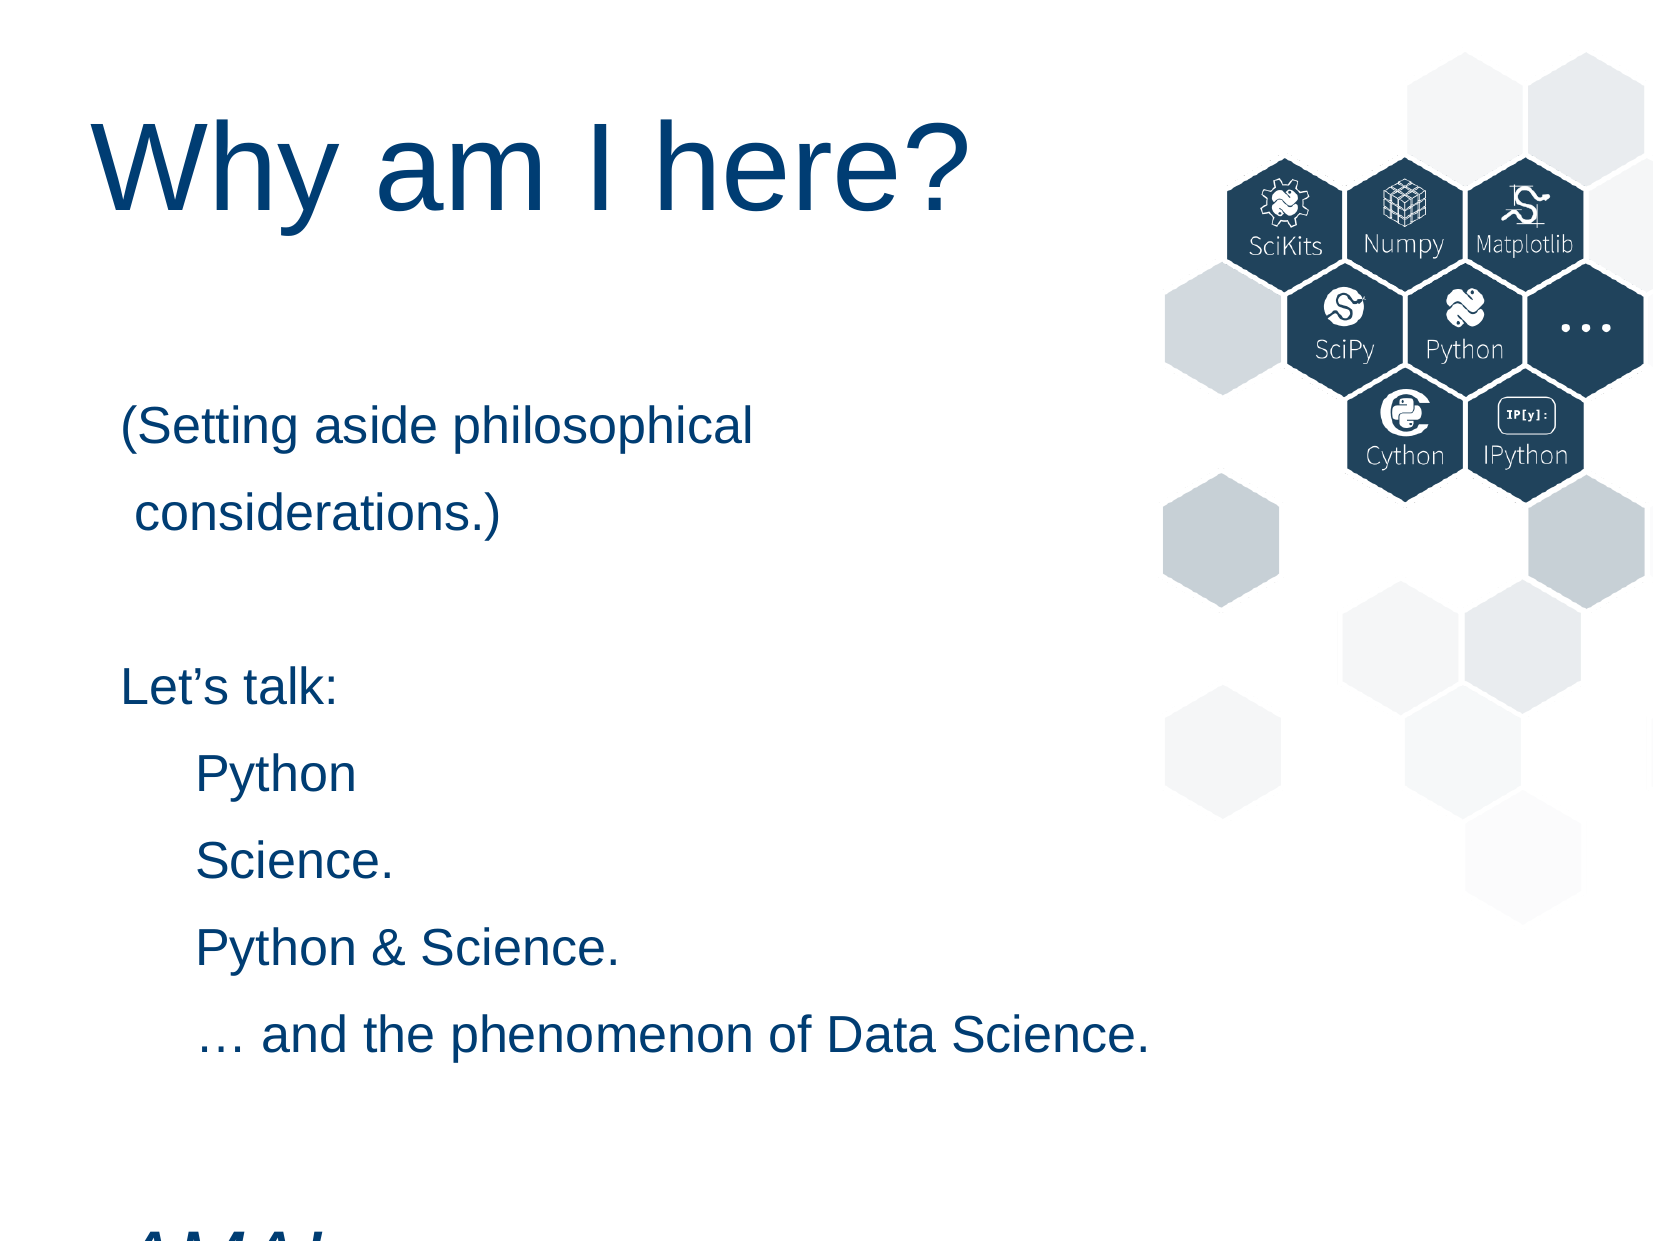

Why am I here?
(Setting aside philosophical
 considerations.)
Let’s talk:
	Python
	Science.
	Python & Science.
	… and the phenomenon of Data Science.
AMA!